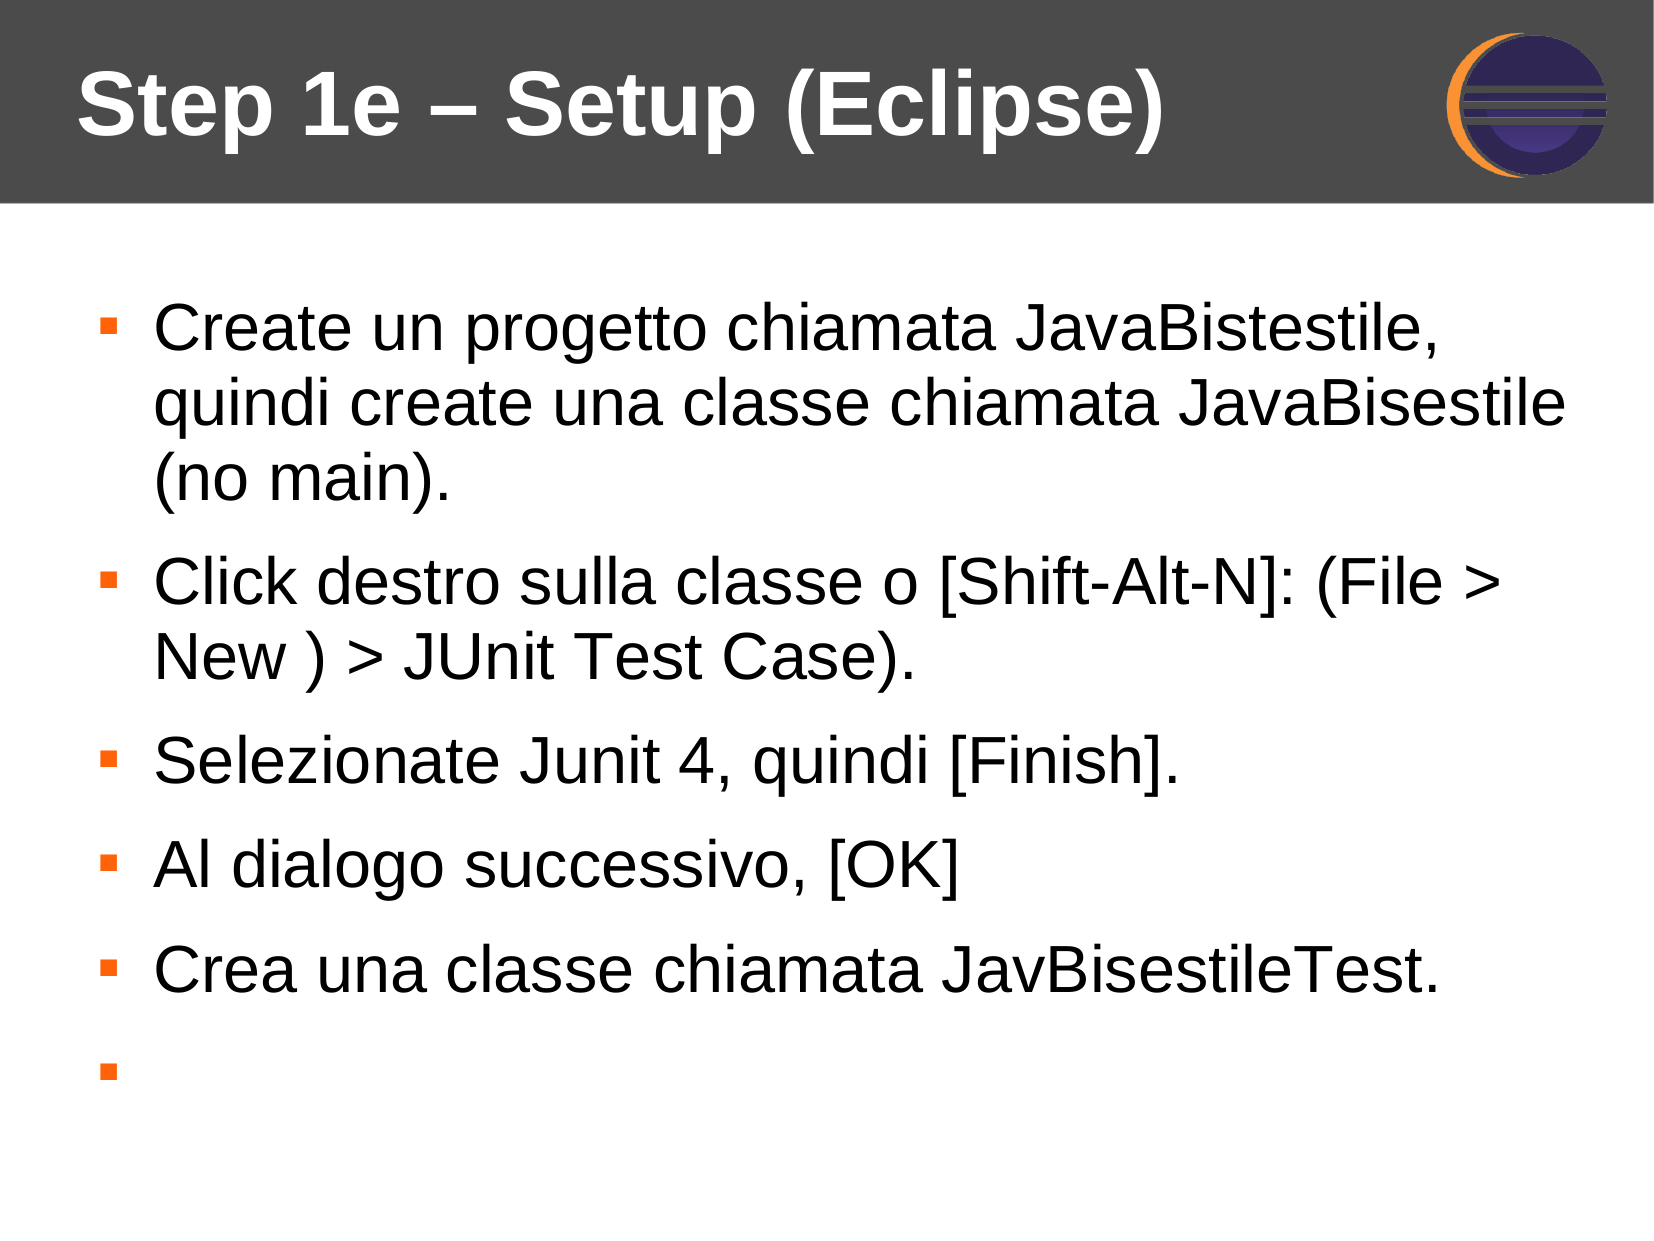

# Step 1e – Setup (Eclipse)
Create un progetto chiamata JavaBistestile, quindi create una classe chiamata JavaBisestile (no main).
Click destro sulla classe o [Shift-Alt-N]: (File > New ) > JUnit Test Case).
Selezionate Junit 4, quindi [Finish].
Al dialogo successivo, [OK]
Crea una classe chiamata JavBisestileTest.